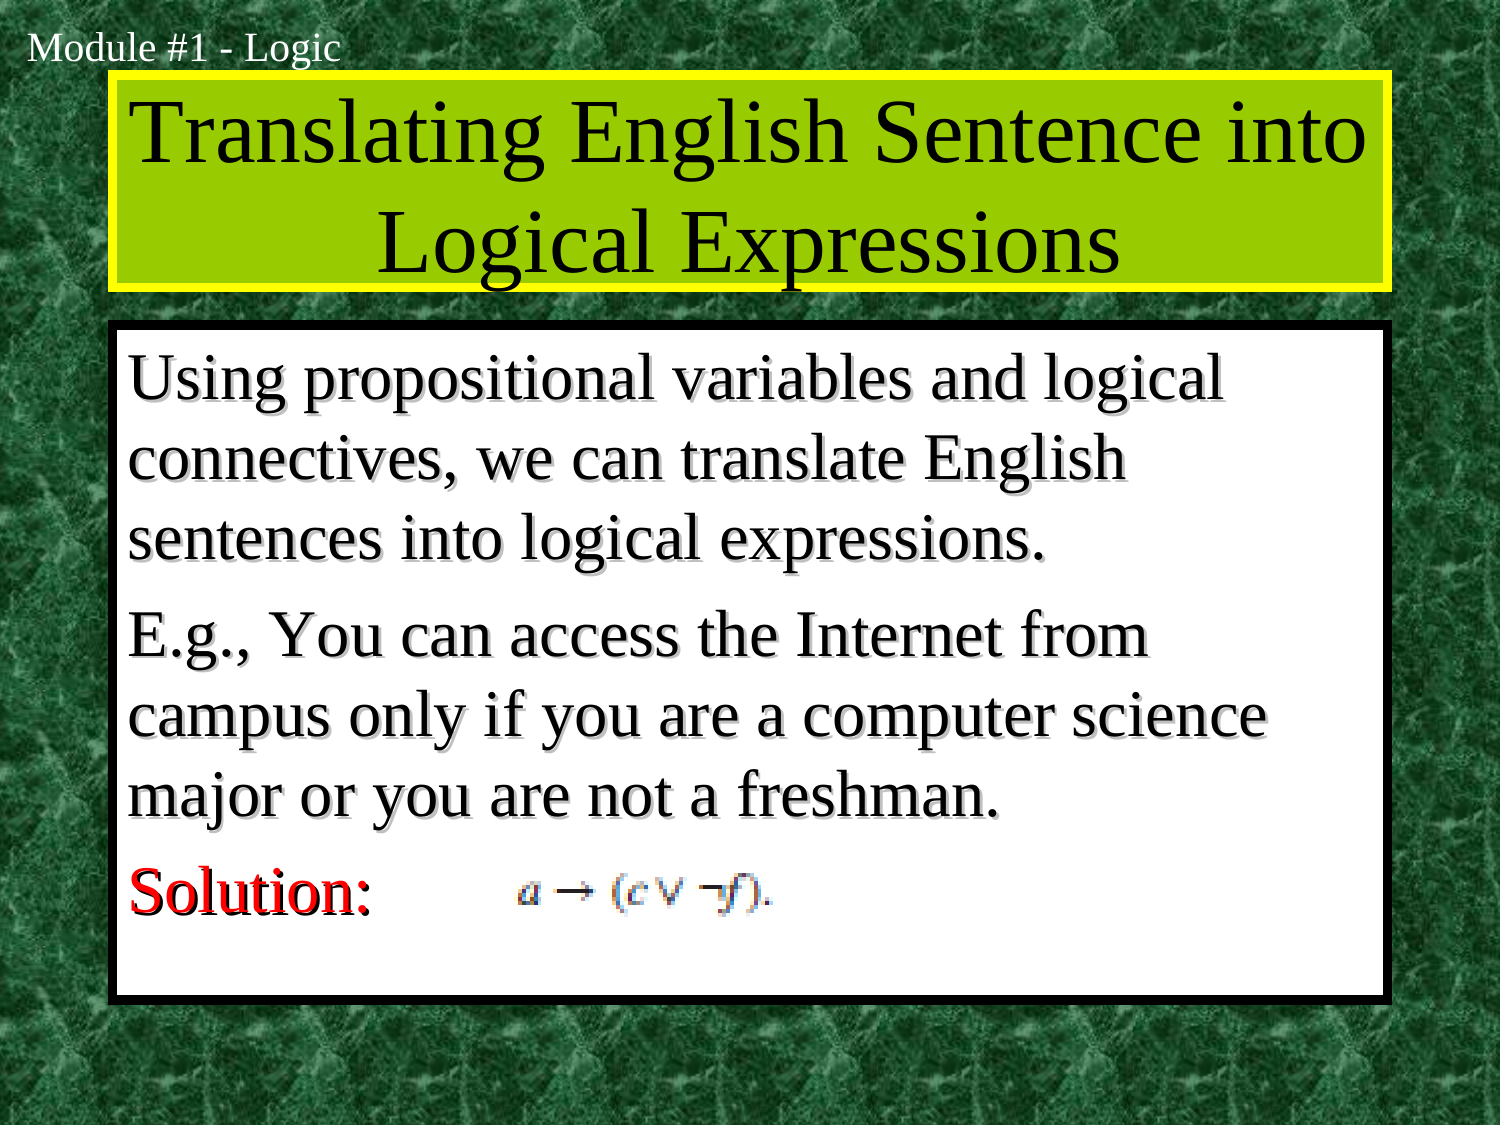

# Translating English Sentence into Logical Expressions
Using propositional variables and logical connectives, we can translate English sentences into logical expressions.
E.g., You can access the Internet from campus only if you are a computer science major or you are not a freshman.
Solution: